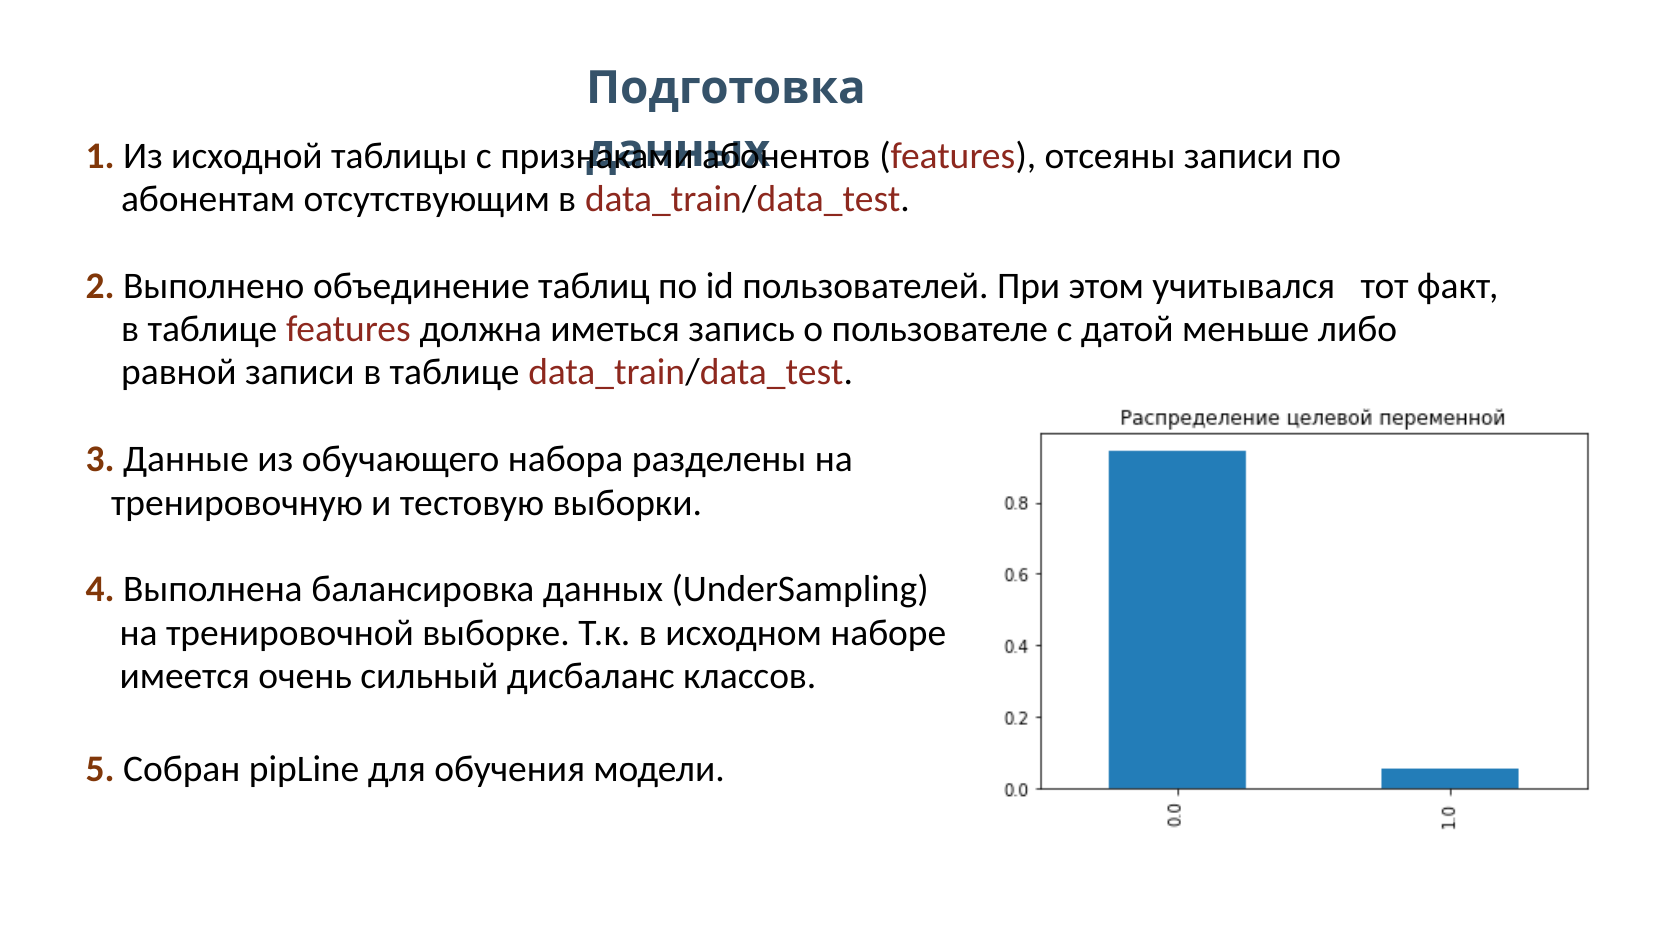

Подготовка данных
1. Из исходной таблицы с признаками абонентов (features), отсеяны записи по абонентам отсутствующим в data_train/data_test.
2. Выполнено объединение таблиц по id пользователей. При этом учитывался тот факт, в таблице features должна иметься запись о пользователе с датой меньше либо равной записи в таблице data_train/data_test.
3. Данные из обучающего набора разделены на
 тренировочную и тестовую выборки.
4. Выполнена балансировка данных (UnderSampling)
 на тренировочной выборке. Т.к. в исходном наборе
 имеется очень сильный дисбаланс классов.
5. Собран pipLine для обучения модели.